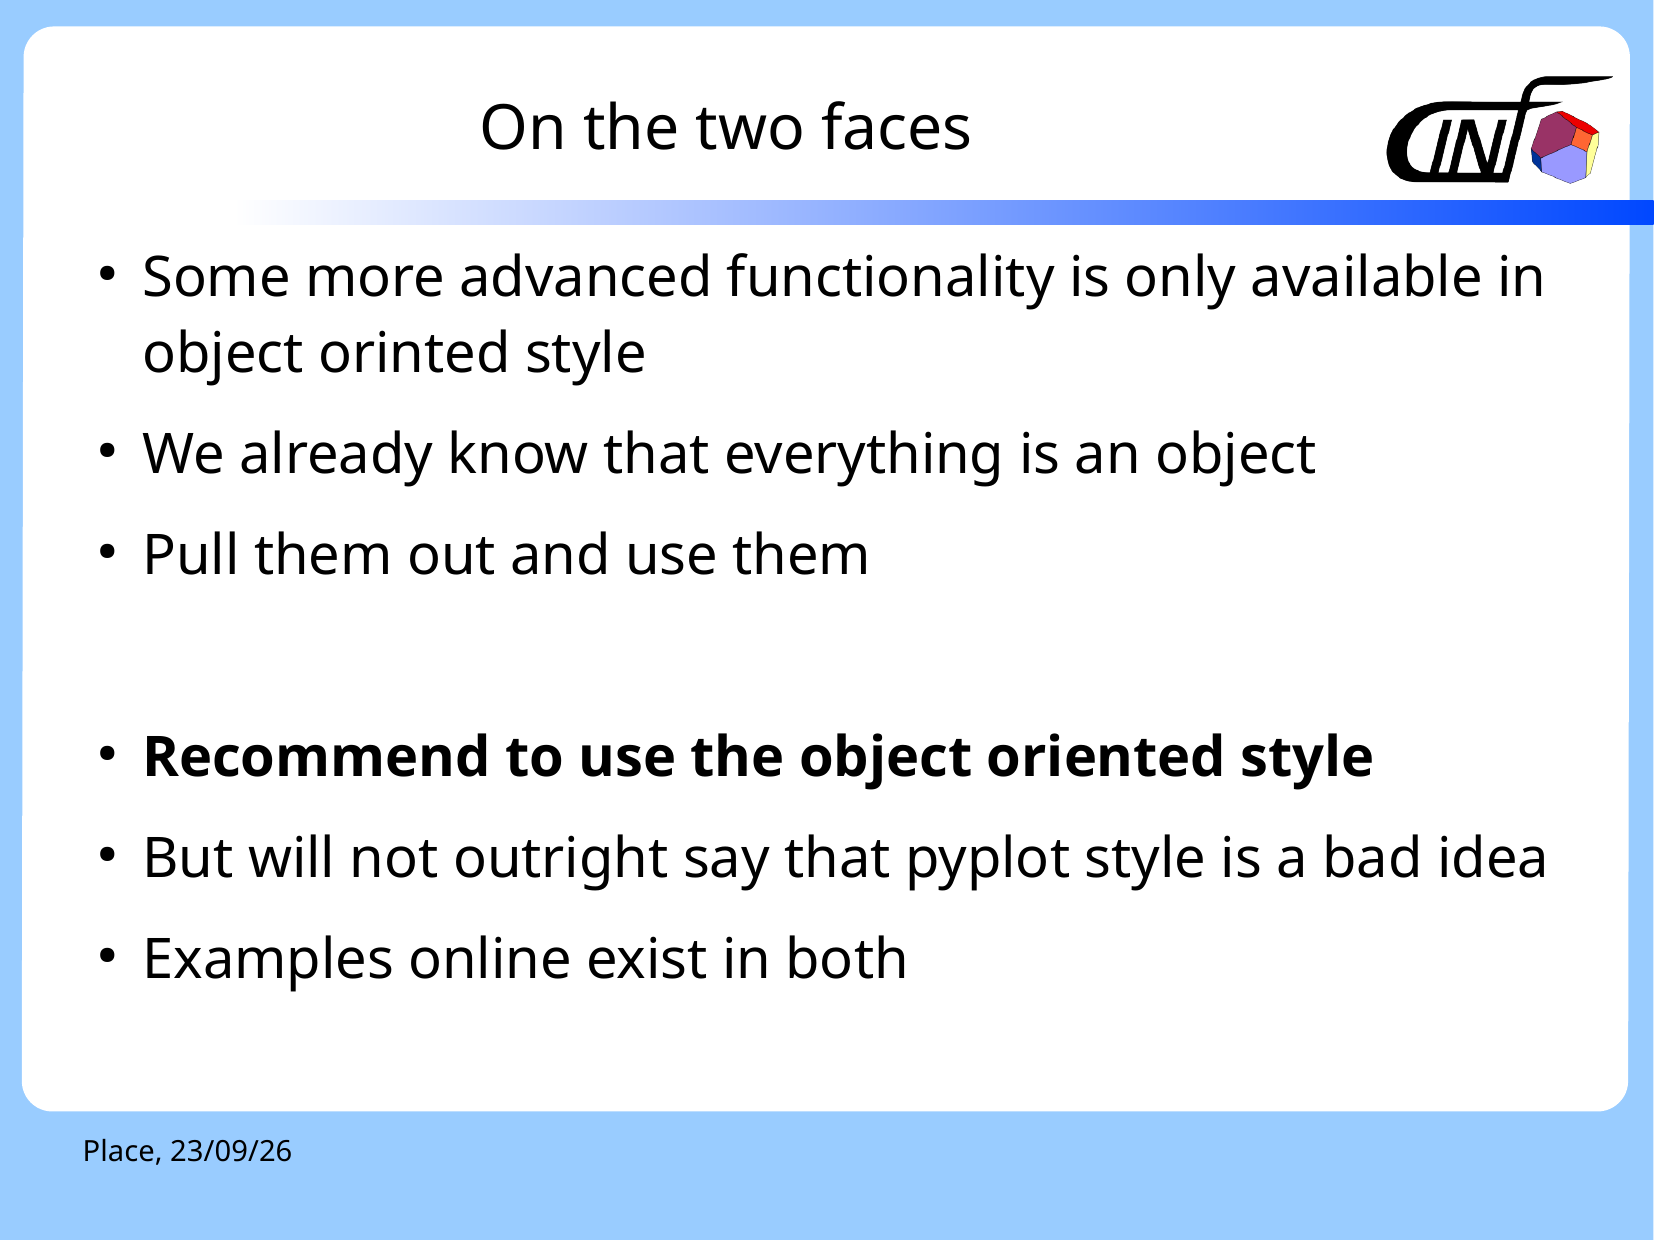

# On the two faces
Some more advanced functionality is only available in object orinted style
We already know that everything is an object
Pull them out and use them
Recommend to use the object oriented style
But will not outright say that pyplot style is a bad idea
Examples online exist in both